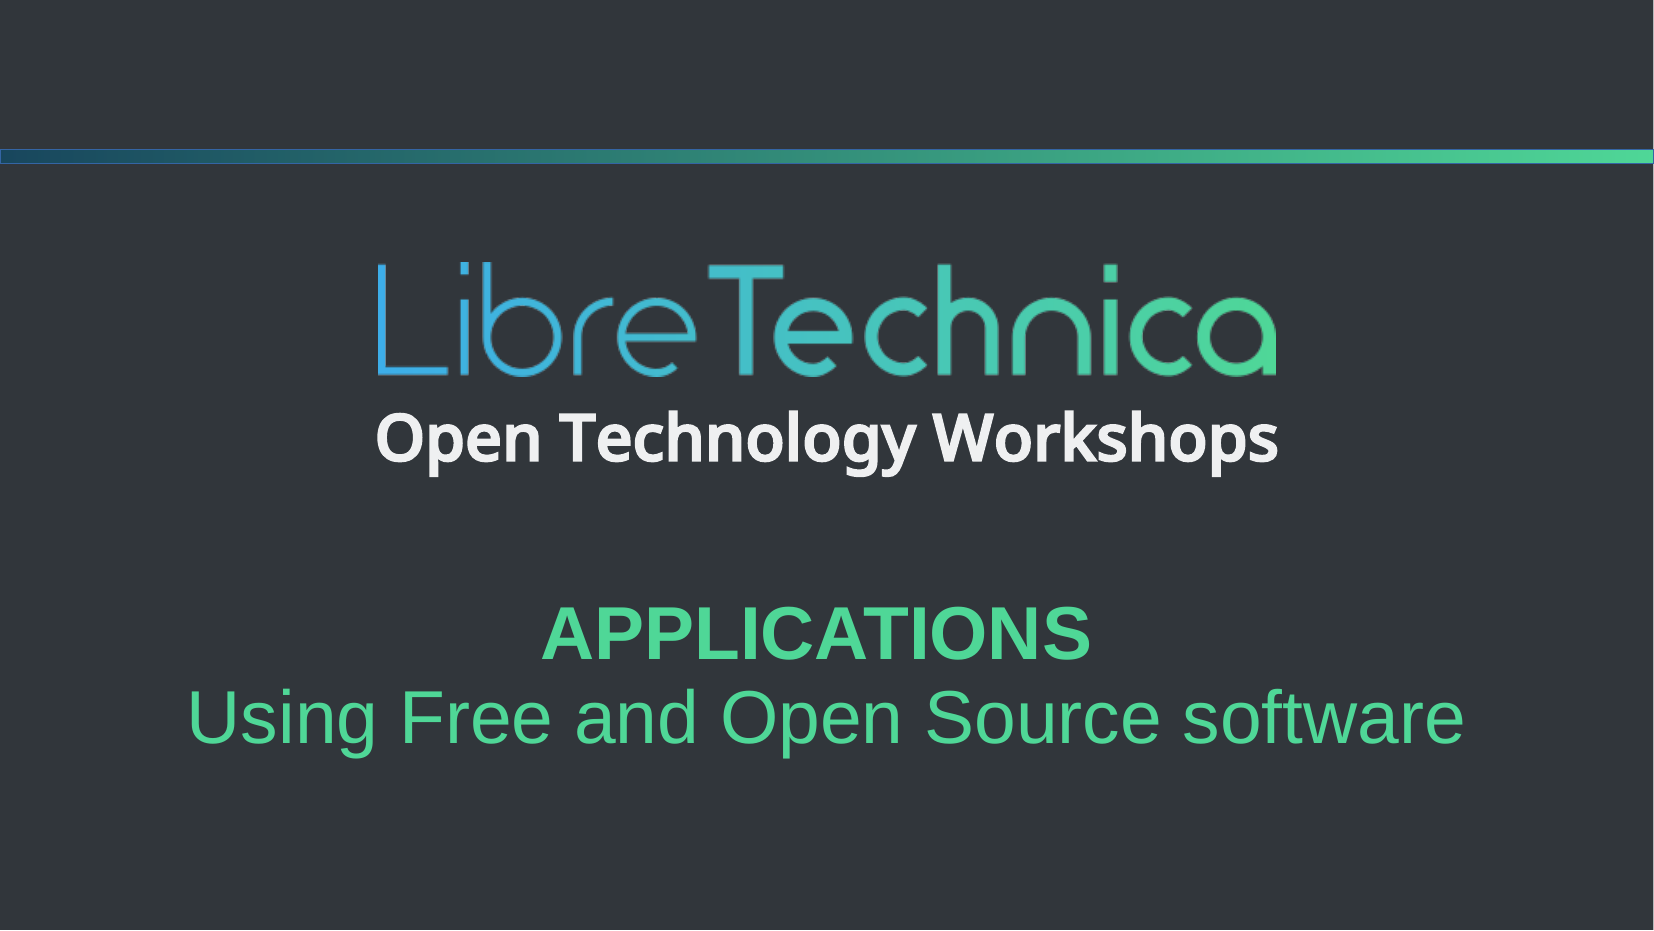

# Open Technology Workshops
APPLICATIONS
Using Free and Open Source software